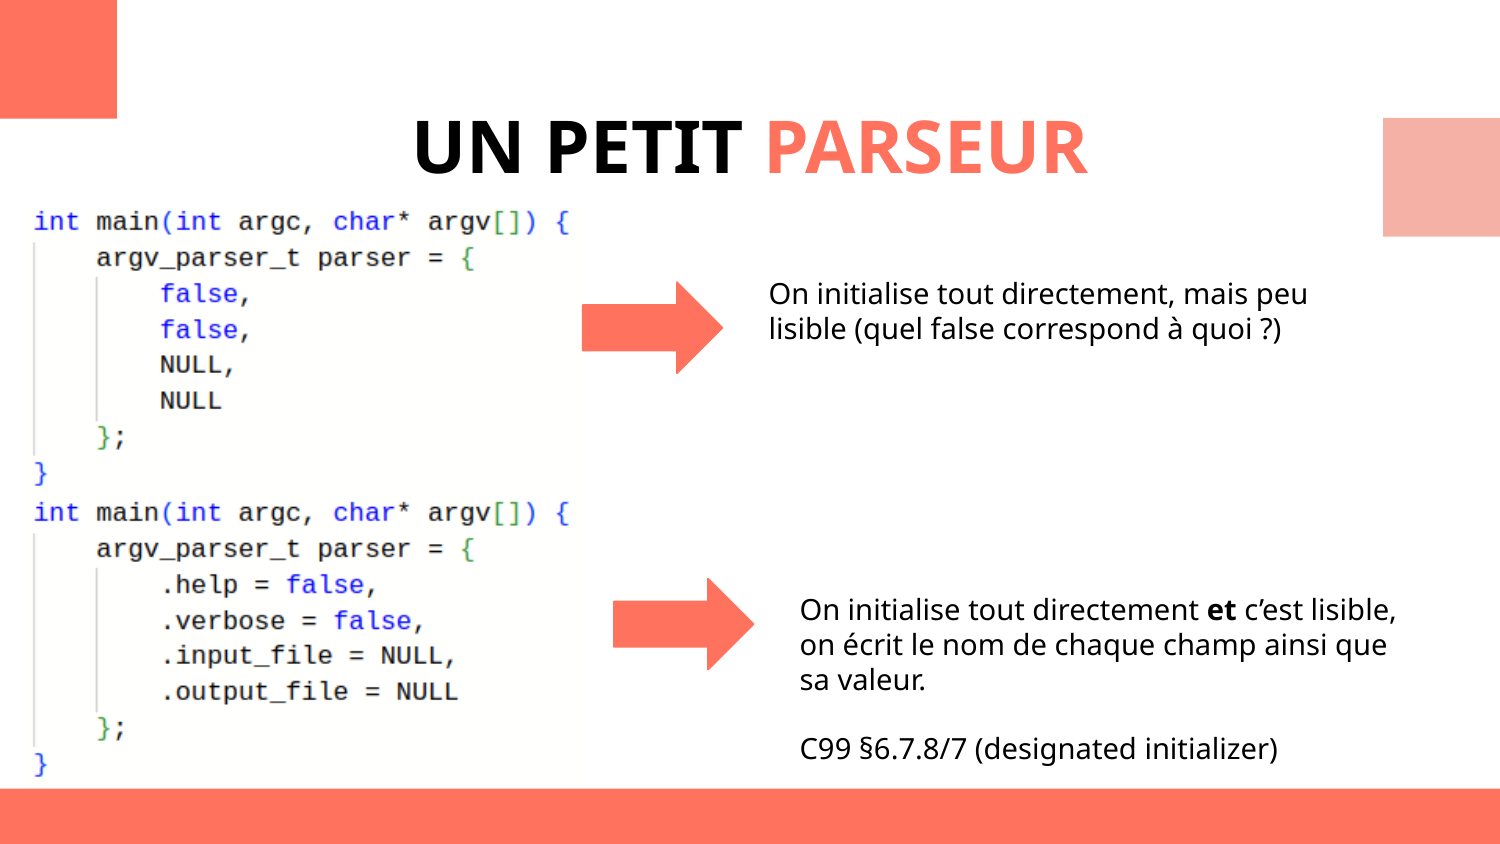

# UN PETIT PARSEUR
On initialise tout directement, mais peu lisible (quel false correspond à quoi ?)
On initialise tout directement et c’est lisible, on écrit le nom de chaque champ ainsi que sa valeur.
C99 §6.7.8/7 (designated initializer)